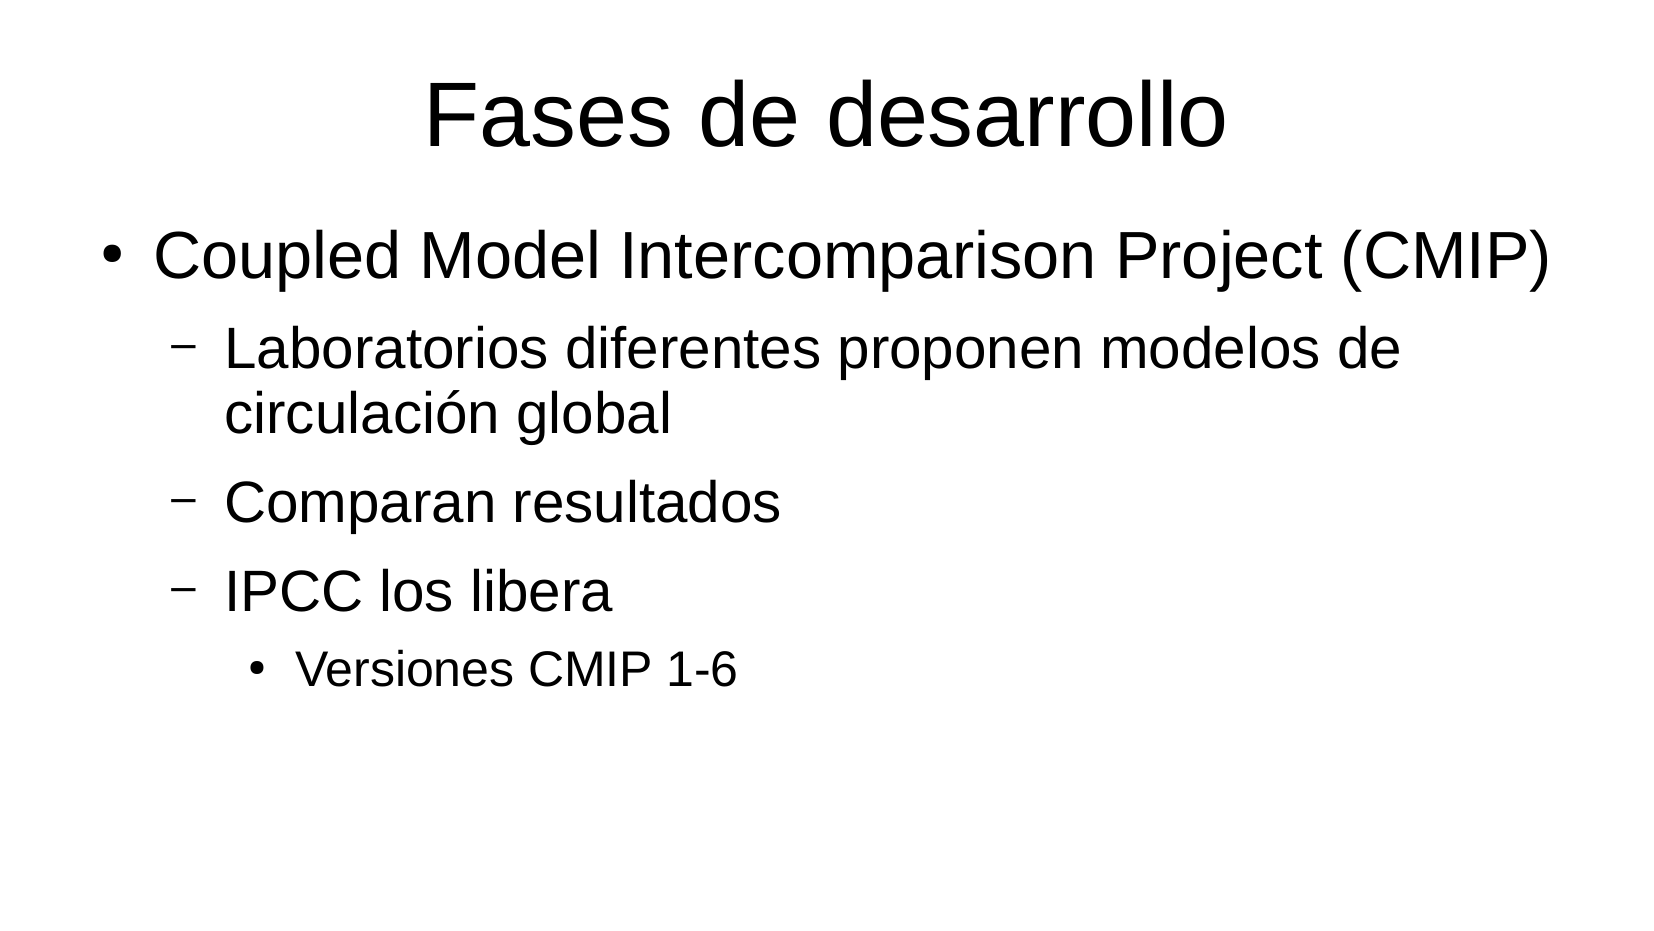

# Fases de desarrollo
Coupled Model Intercomparison Project (CMIP)
Laboratorios diferentes proponen modelos de circulación global
Comparan resultados
IPCC los libera
Versiones CMIP 1-6